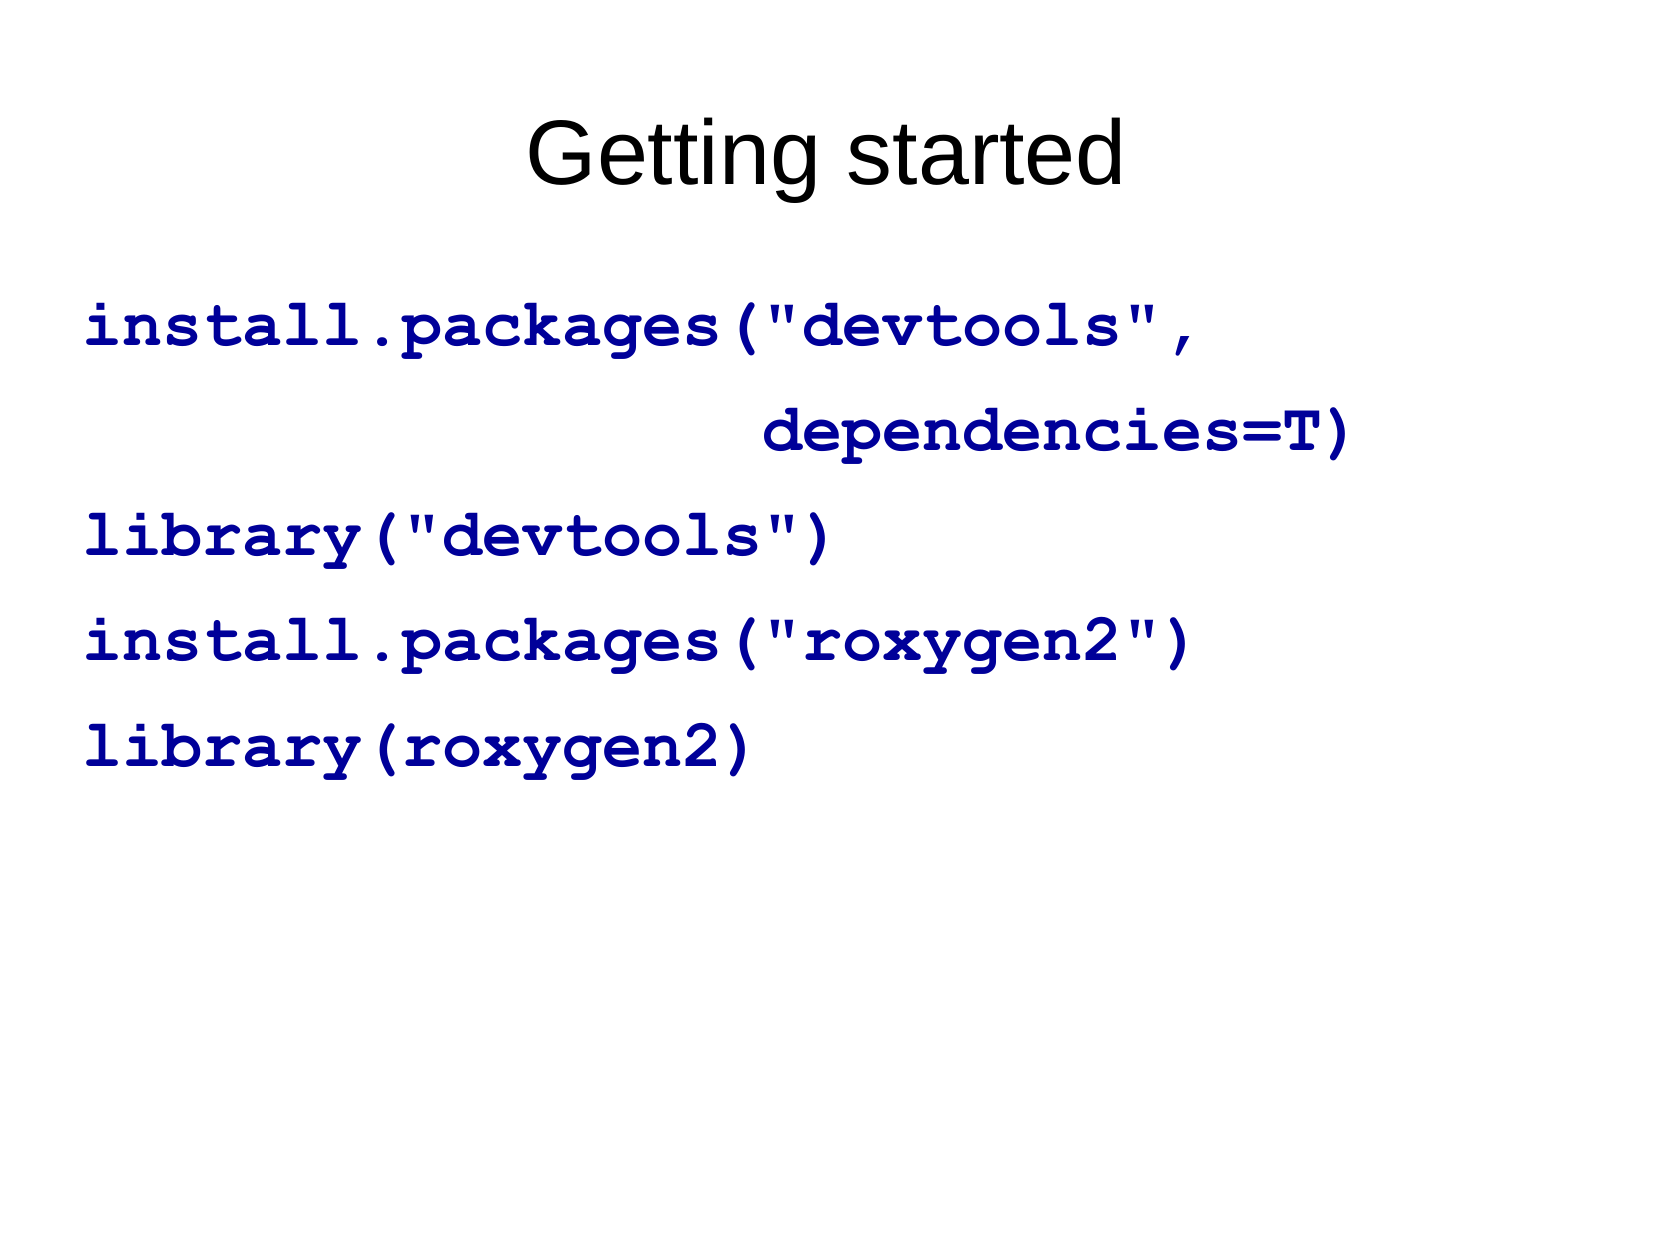

# Getting started
install.packages("devtools",
 dependencies=T)
library("devtools")
install.packages("roxygen2")
library(roxygen2)